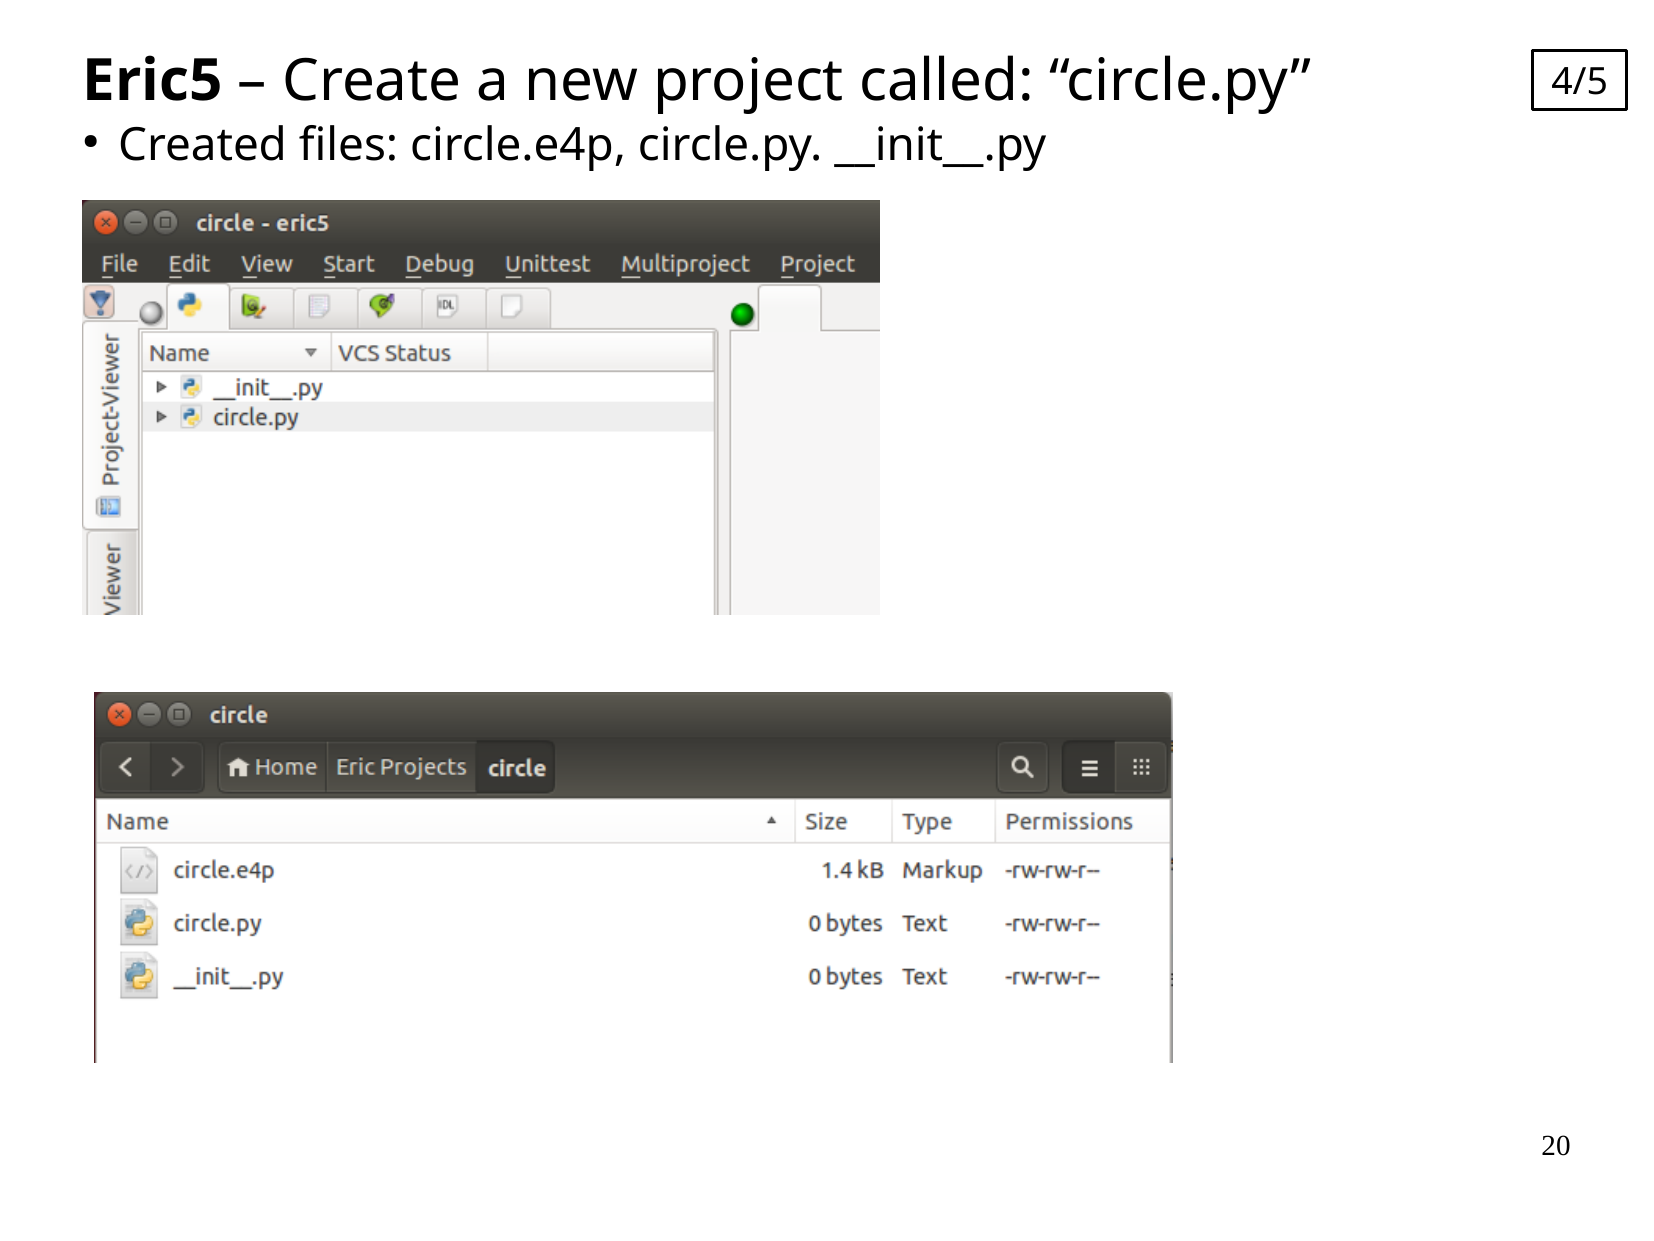

# Eric5 – Create a new project called: “circle.py”
4/5
Created files: circle.e4p, circle.py. __init__.py
20